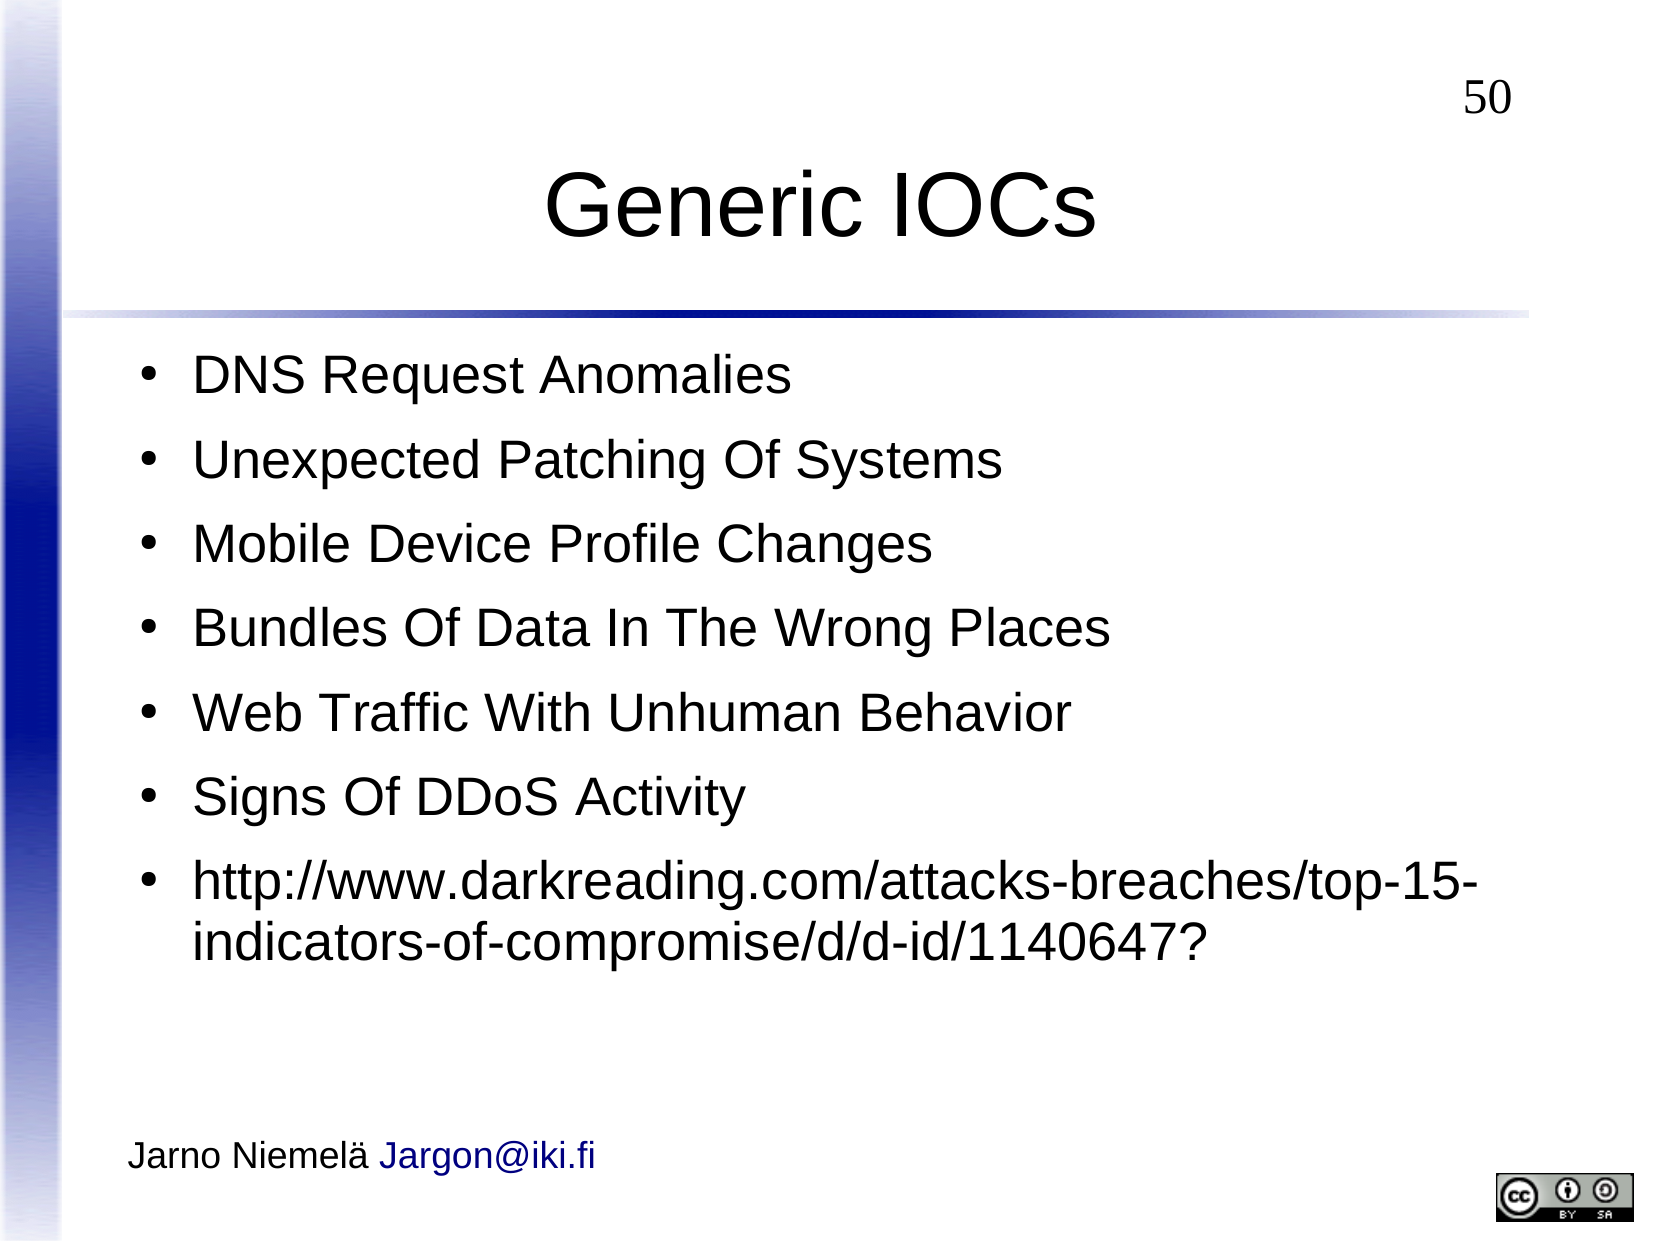

# Generic IOCs
DNS Request Anomalies
Unexpected Patching Of Systems
Mobile Device Profile Changes
Bundles Of Data In The Wrong Places
Web Traffic With Unhuman Behavior
Signs Of DDoS Activity
http://www.darkreading.com/attacks-breaches/top-15-indicators-of-compromise/d/d-id/1140647?